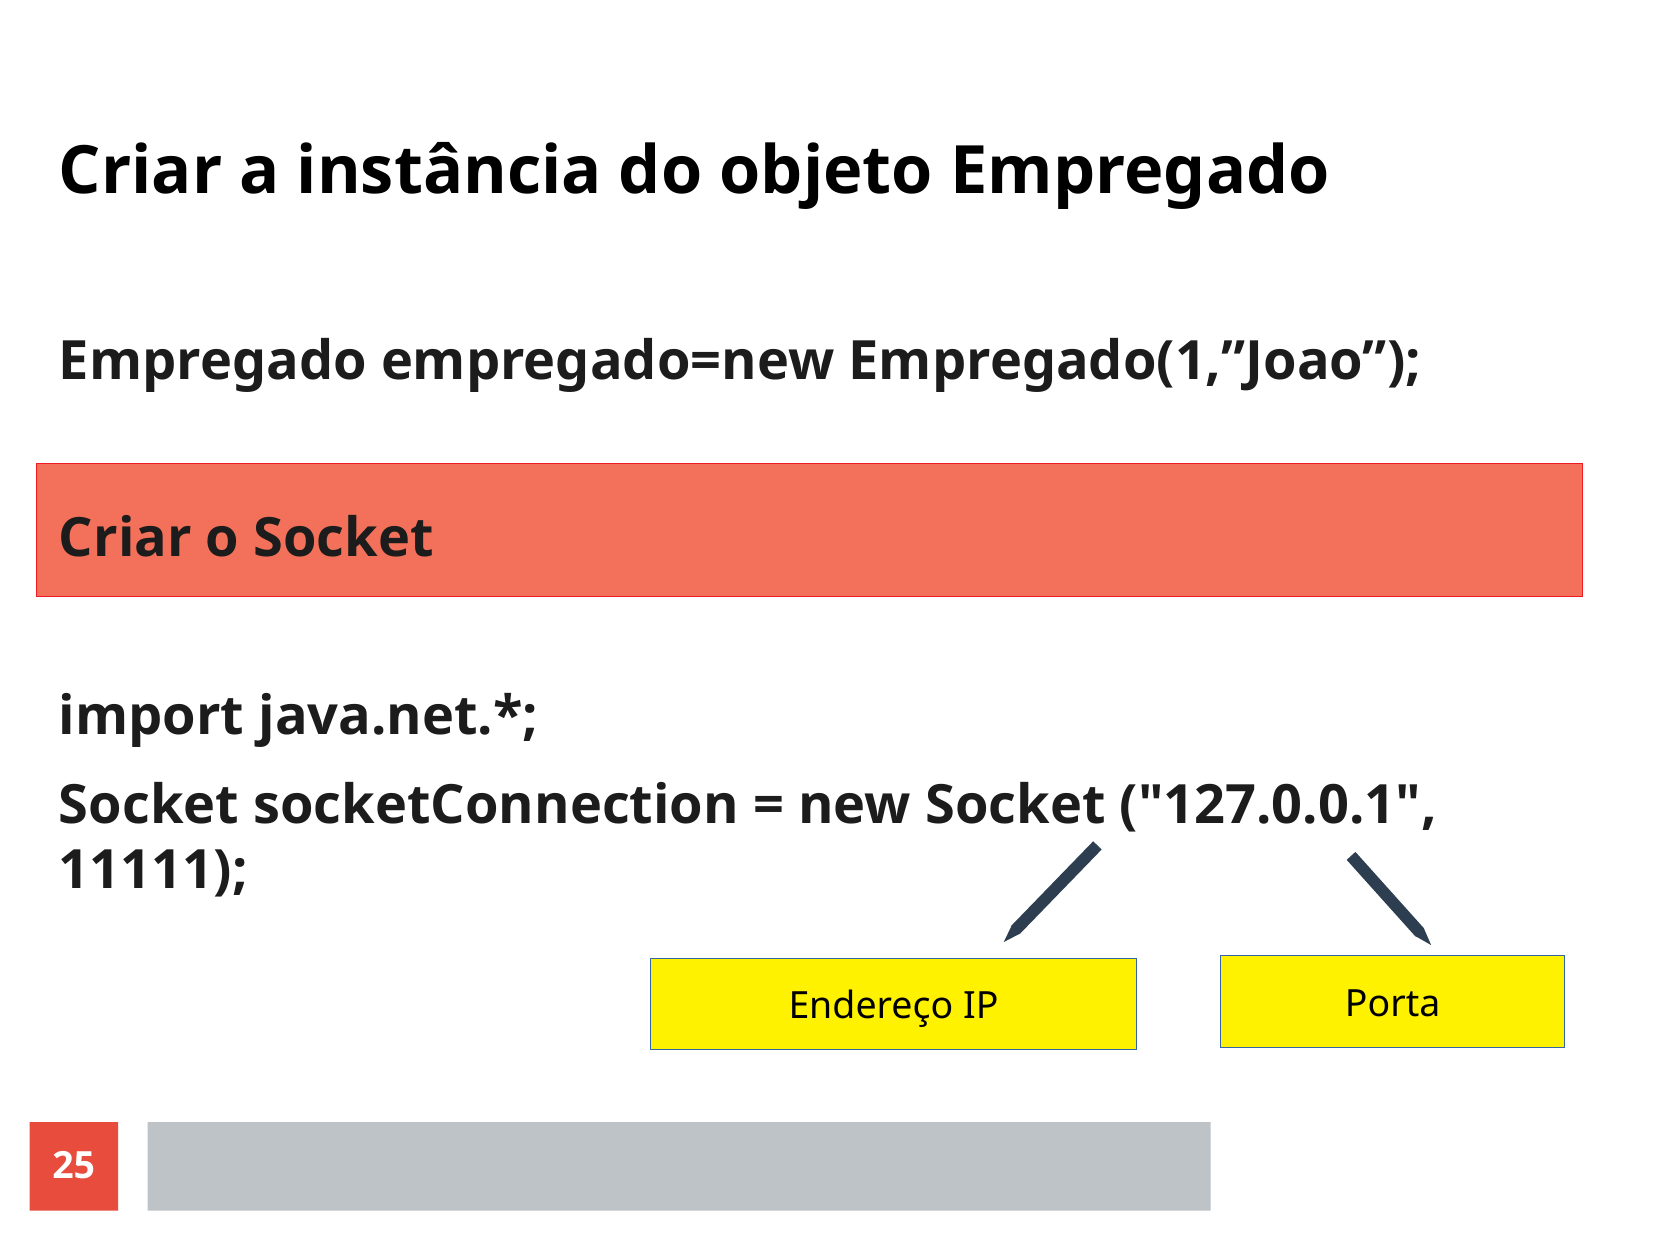

# Criar a instância do objeto Empregado
Empregado empregado=new Empregado(1,”Joao”);
Criar o Socket
import java.net.*;
Socket socketConnection = new Socket ("127.0.0.1", 11111);
Porta
Endereço IP